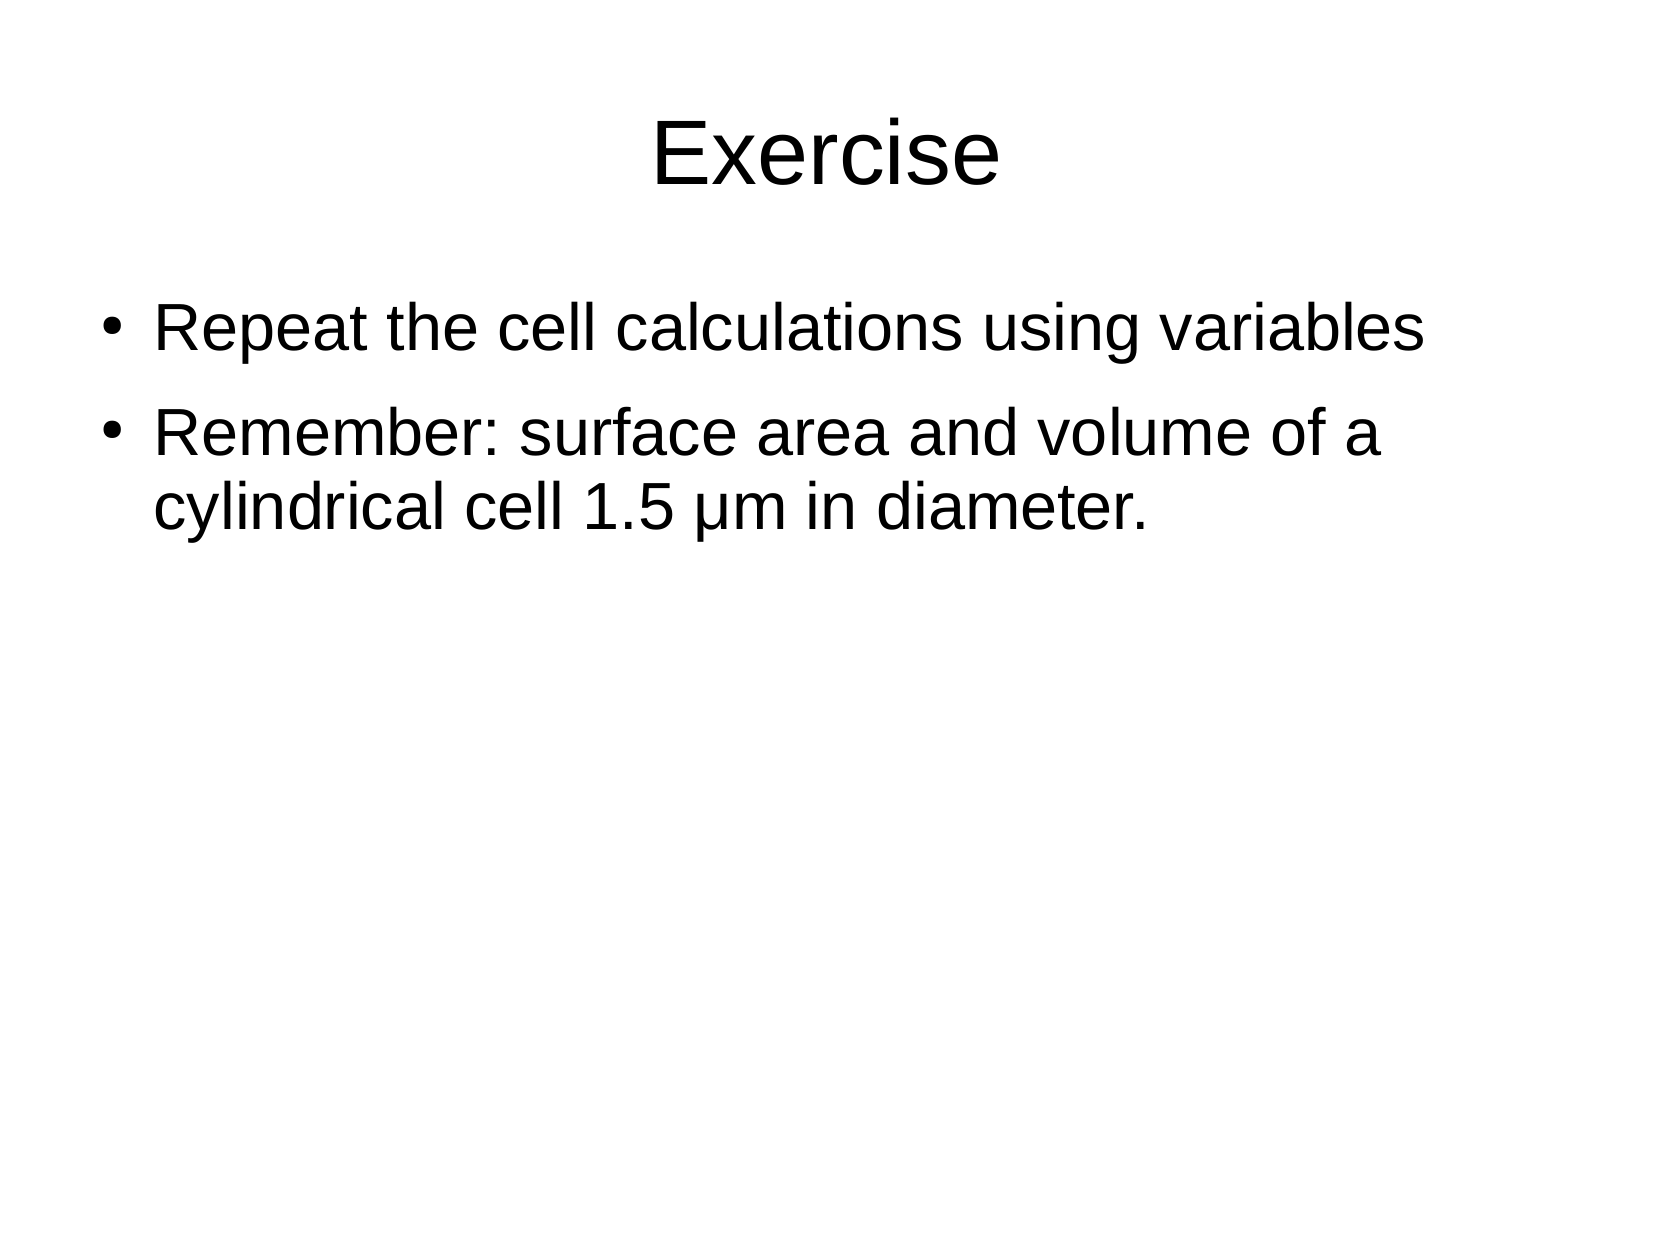

# Exercise
Repeat the cell calculations using variables
Remember: surface area and volume of a cylindrical cell 1.5 μm in diameter.